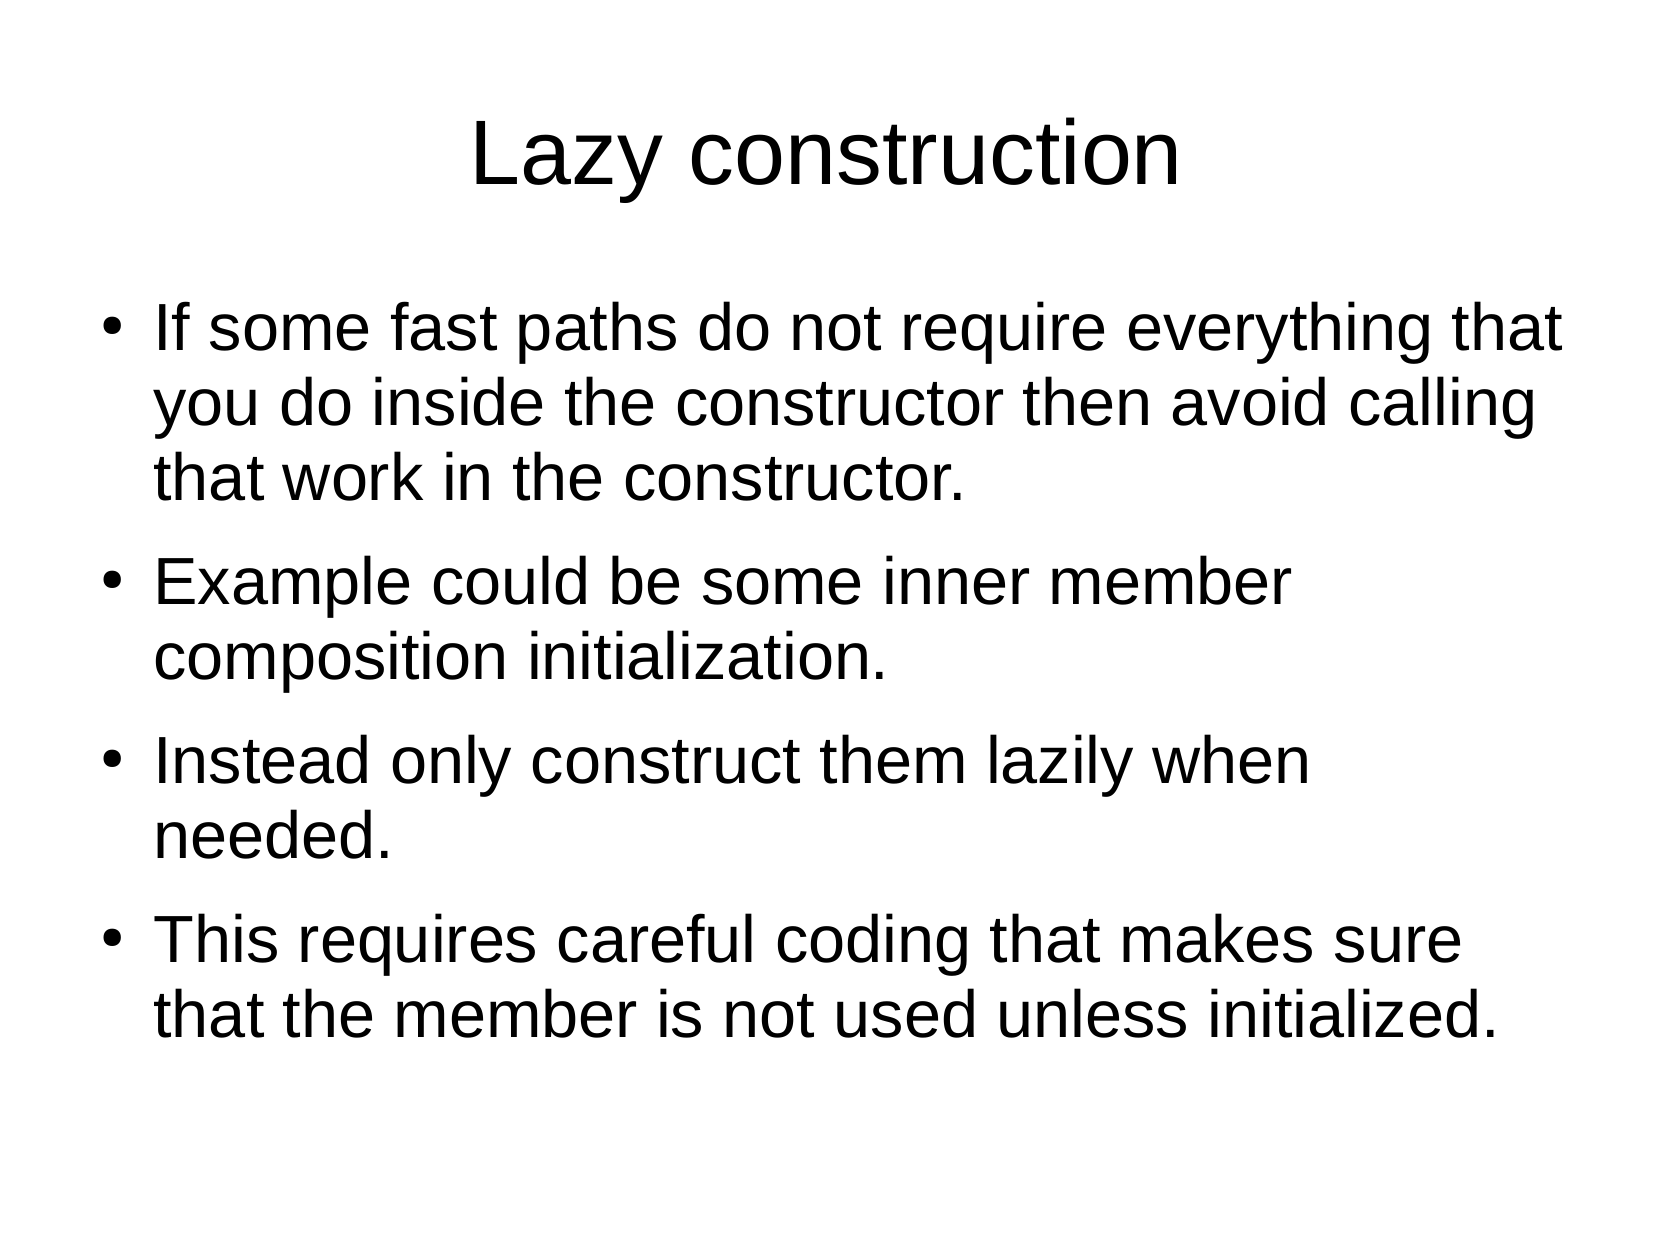

# Lazy construction
If some fast paths do not require everything that you do inside the constructor then avoid calling that work in the constructor.
Example could be some inner member composition initialization.
Instead only construct them lazily when needed.
This requires careful coding that makes sure that the member is not used unless initialized.